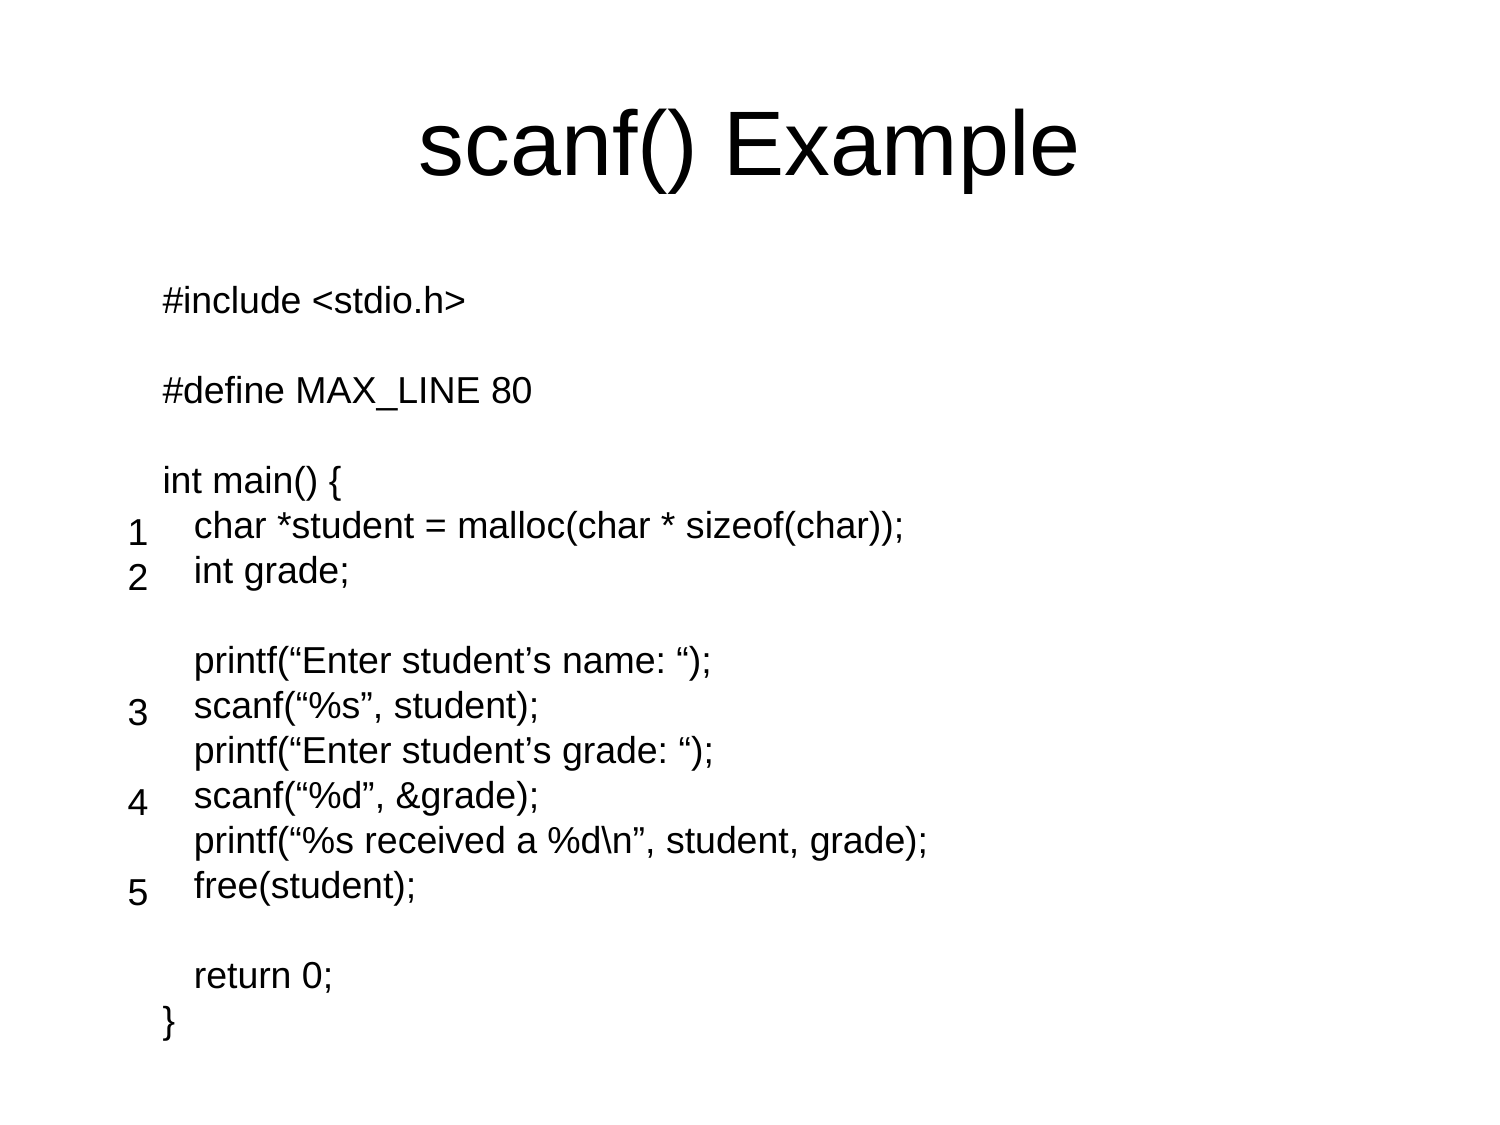

# scanf() Example
#include <stdio.h>
#define MAX_LINE 80
int main() {
 char *student = malloc(char * sizeof(char));
 int grade;
 printf(“Enter student’s name: “);
 scanf(“%s”, student);
 printf(“Enter student’s grade: “);
 scanf(“%d”, &grade);
 printf(“%s received a %d\n”, student, grade);
 free(student);
 return 0;
}
1
2
3
4
5